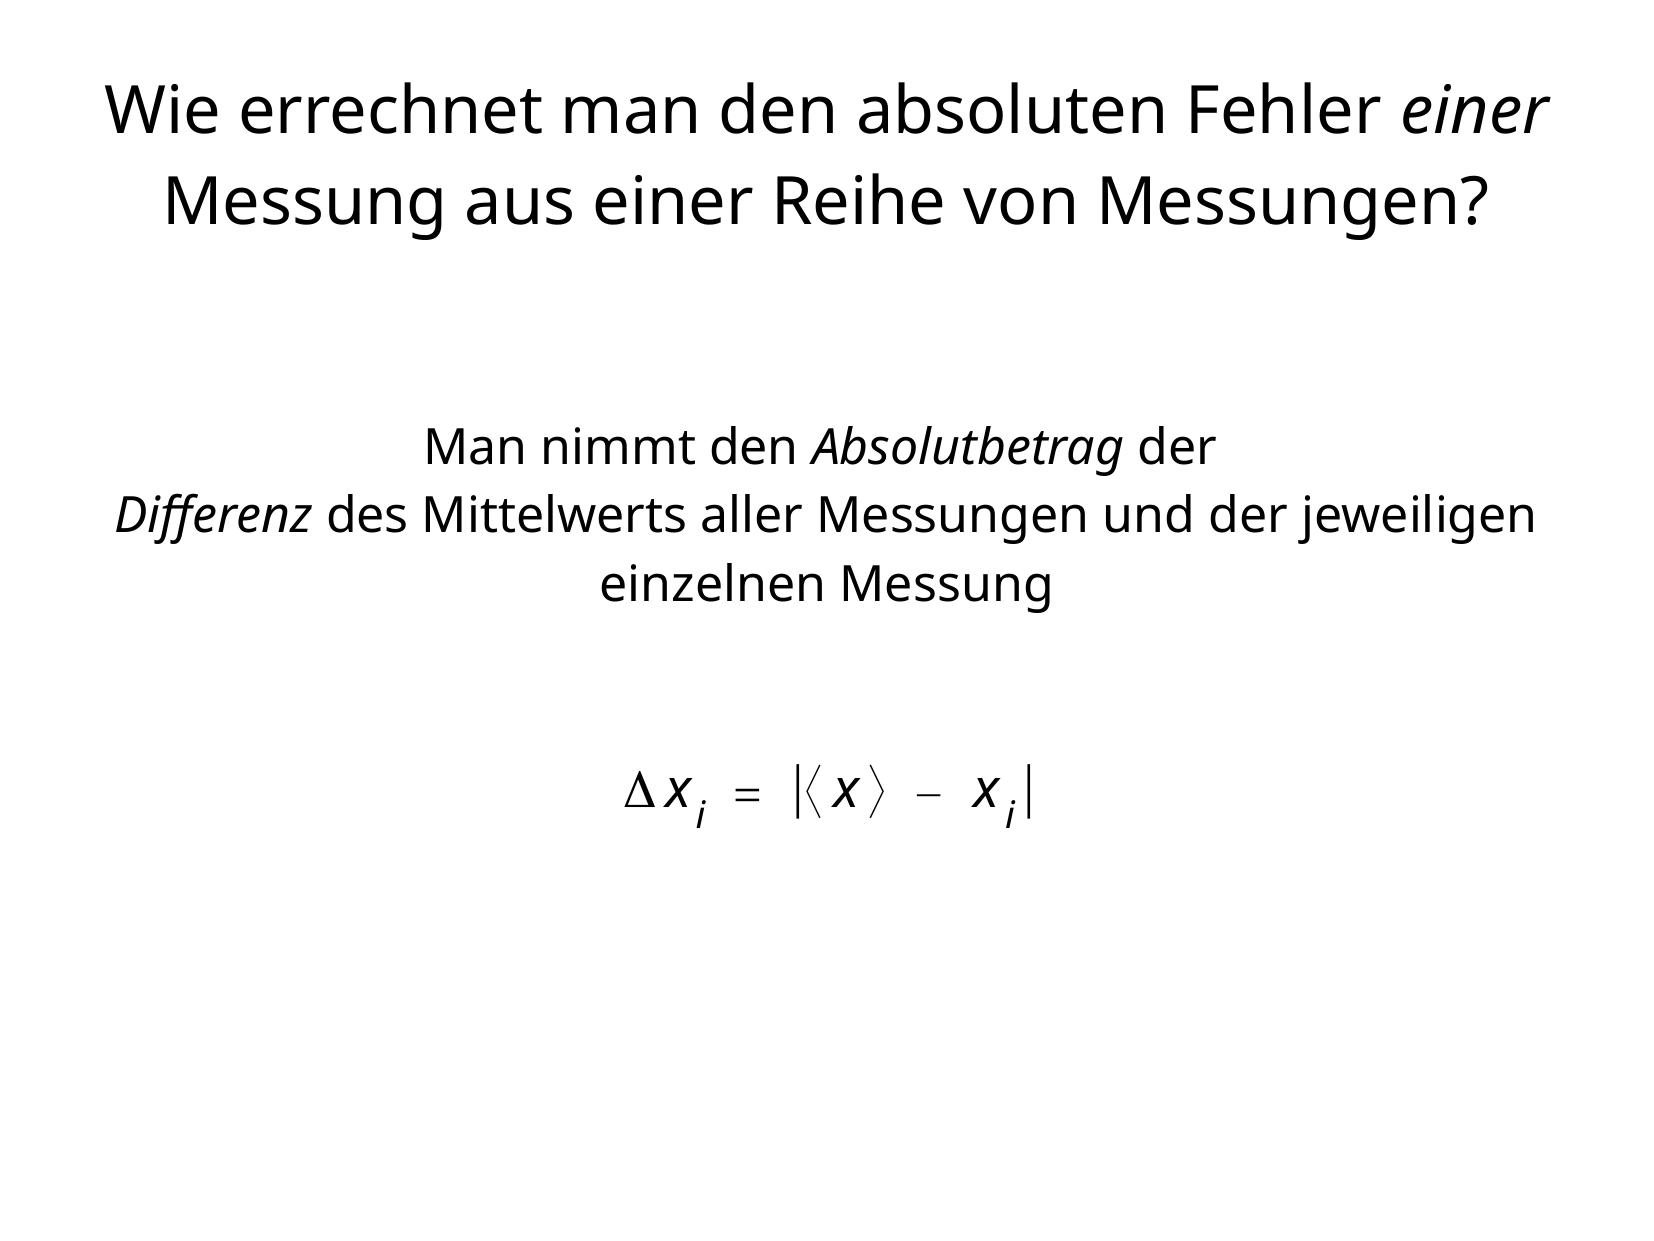

# Wie errechnet man den absoluten Fehler einer Messung aus einer Reihe von Messungen?
Man nimmt den Absolutbetrag der
Differenz des Mittelwerts aller Messungen und der jeweiligen einzelnen Messung